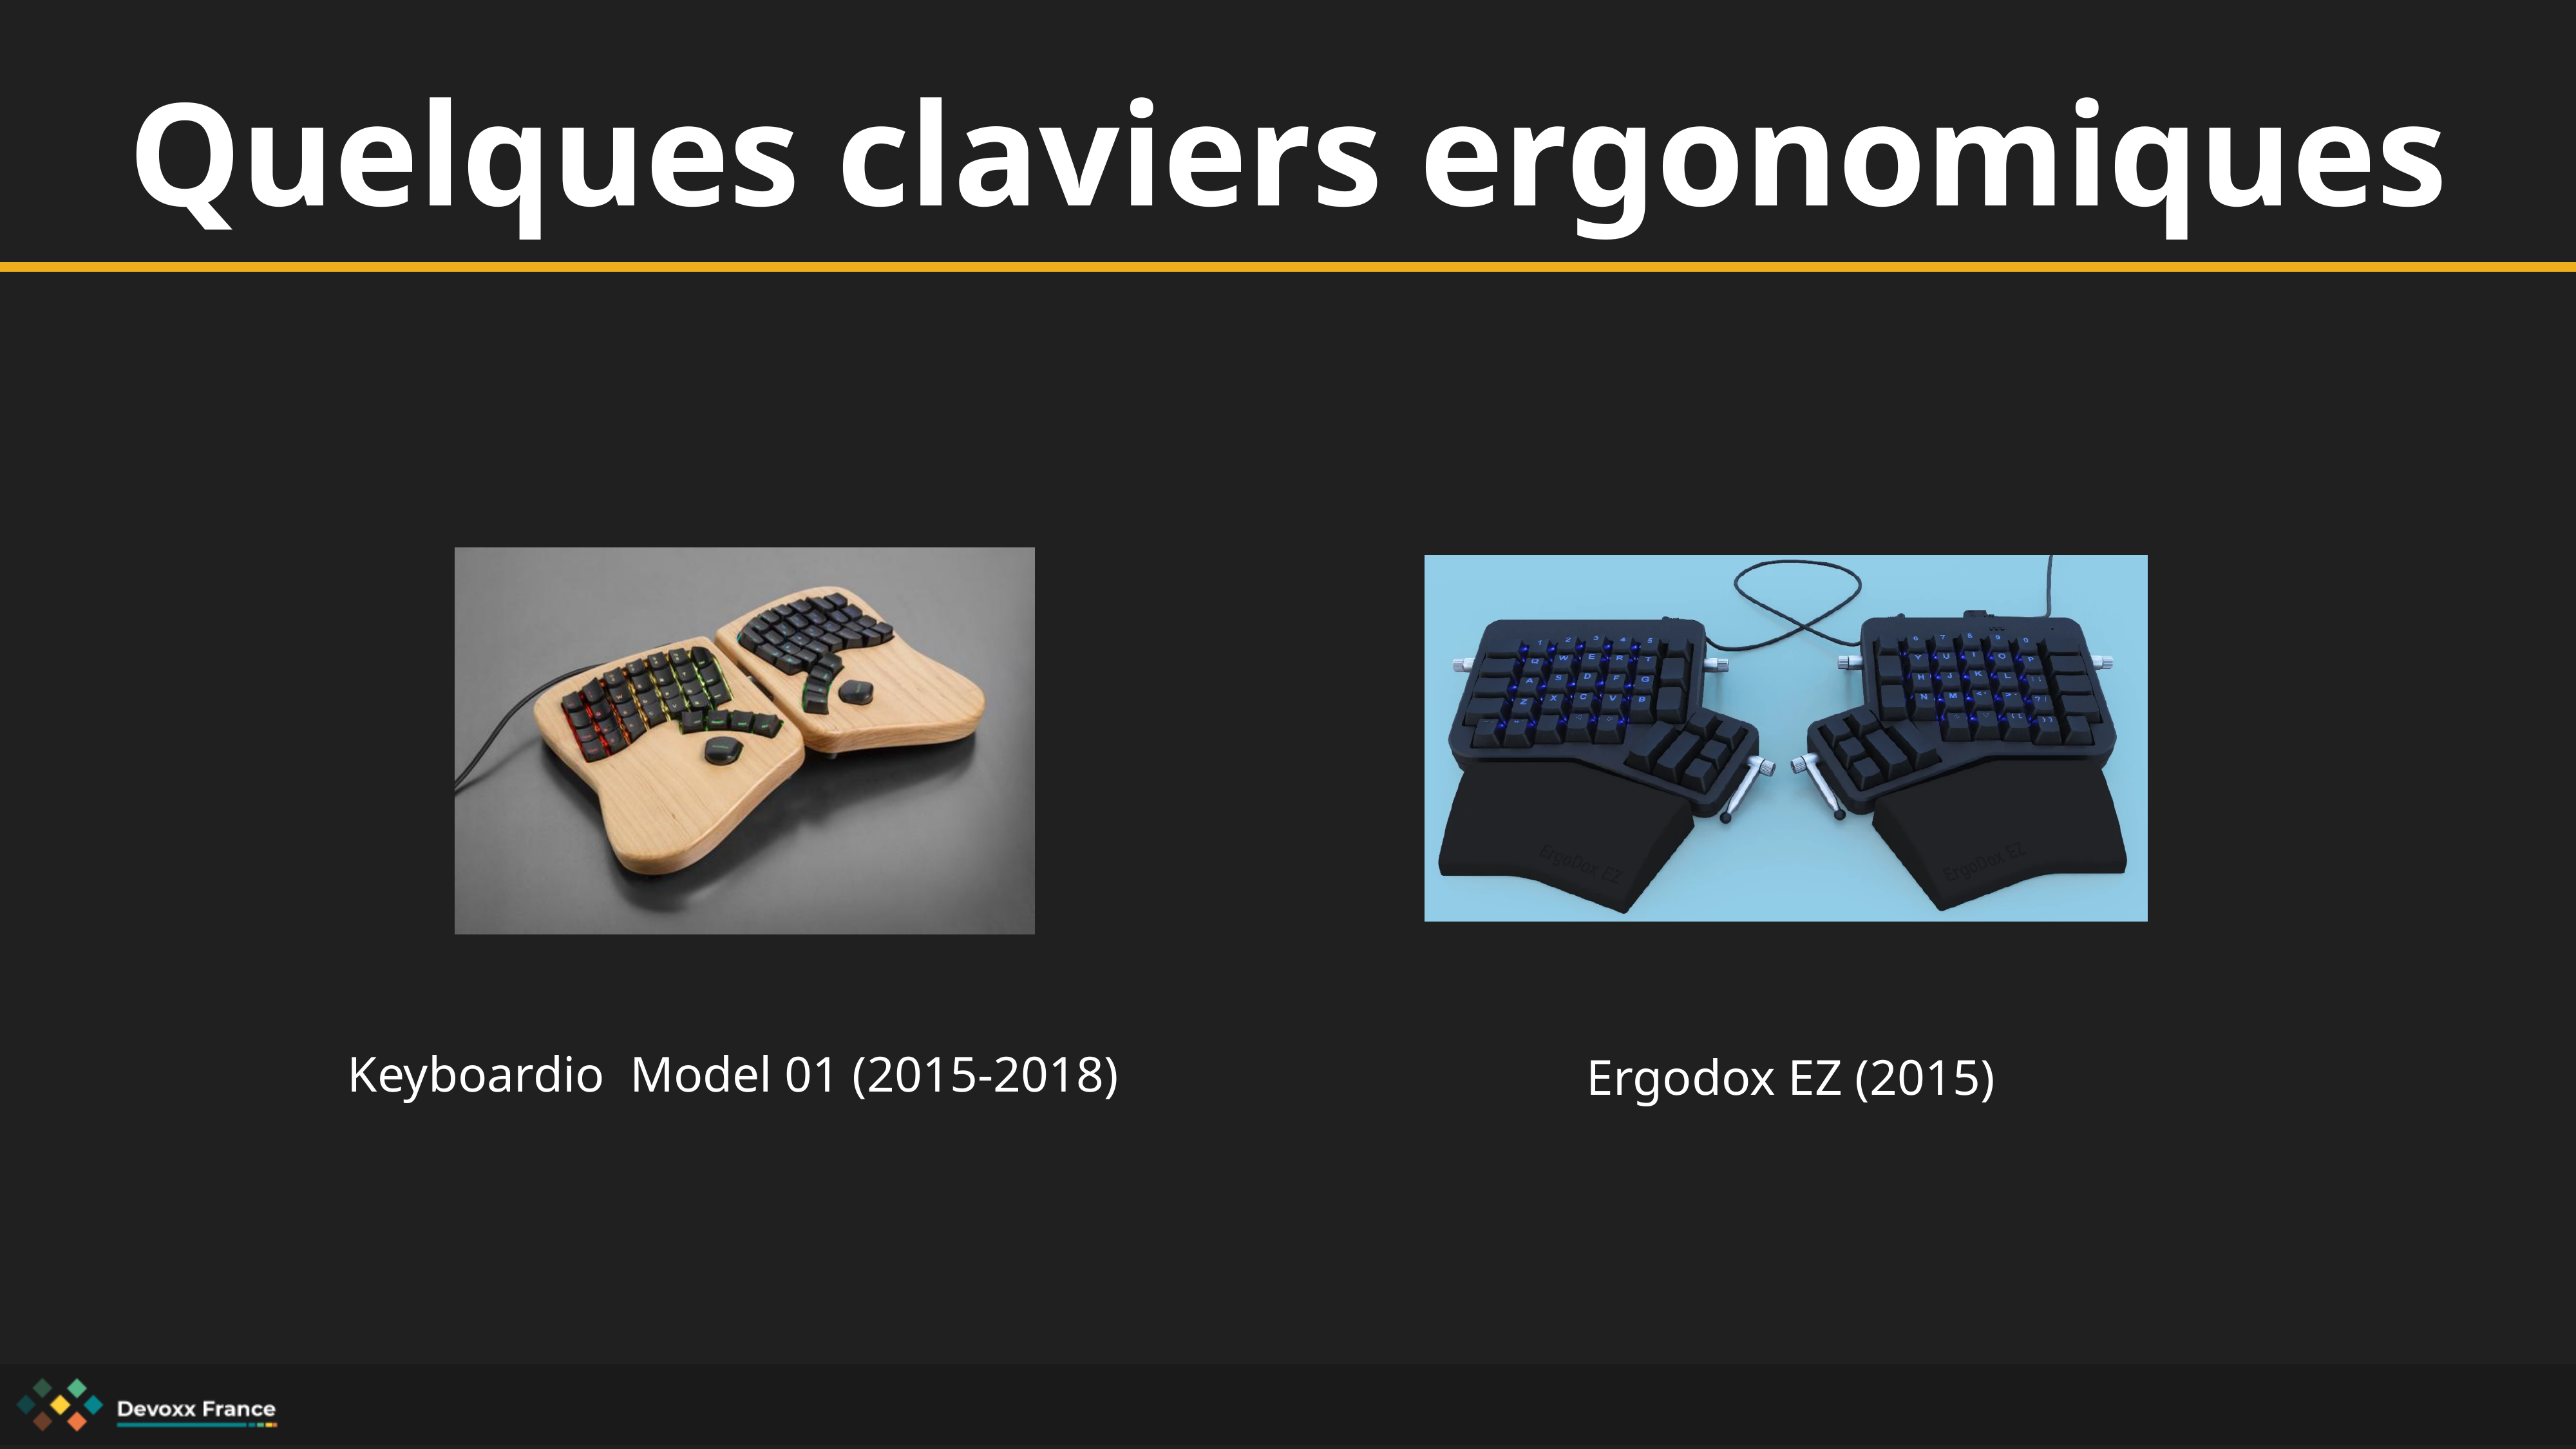

Quelques claviers ergonomiques
Keyboardio Model 01 (2015-2018)
Ergodox EZ (2015)
Typematrix (2003) Kinesys Advantage (1991) Erogodox EZ (2015) Keyboardio Model 01 (2015-2018)